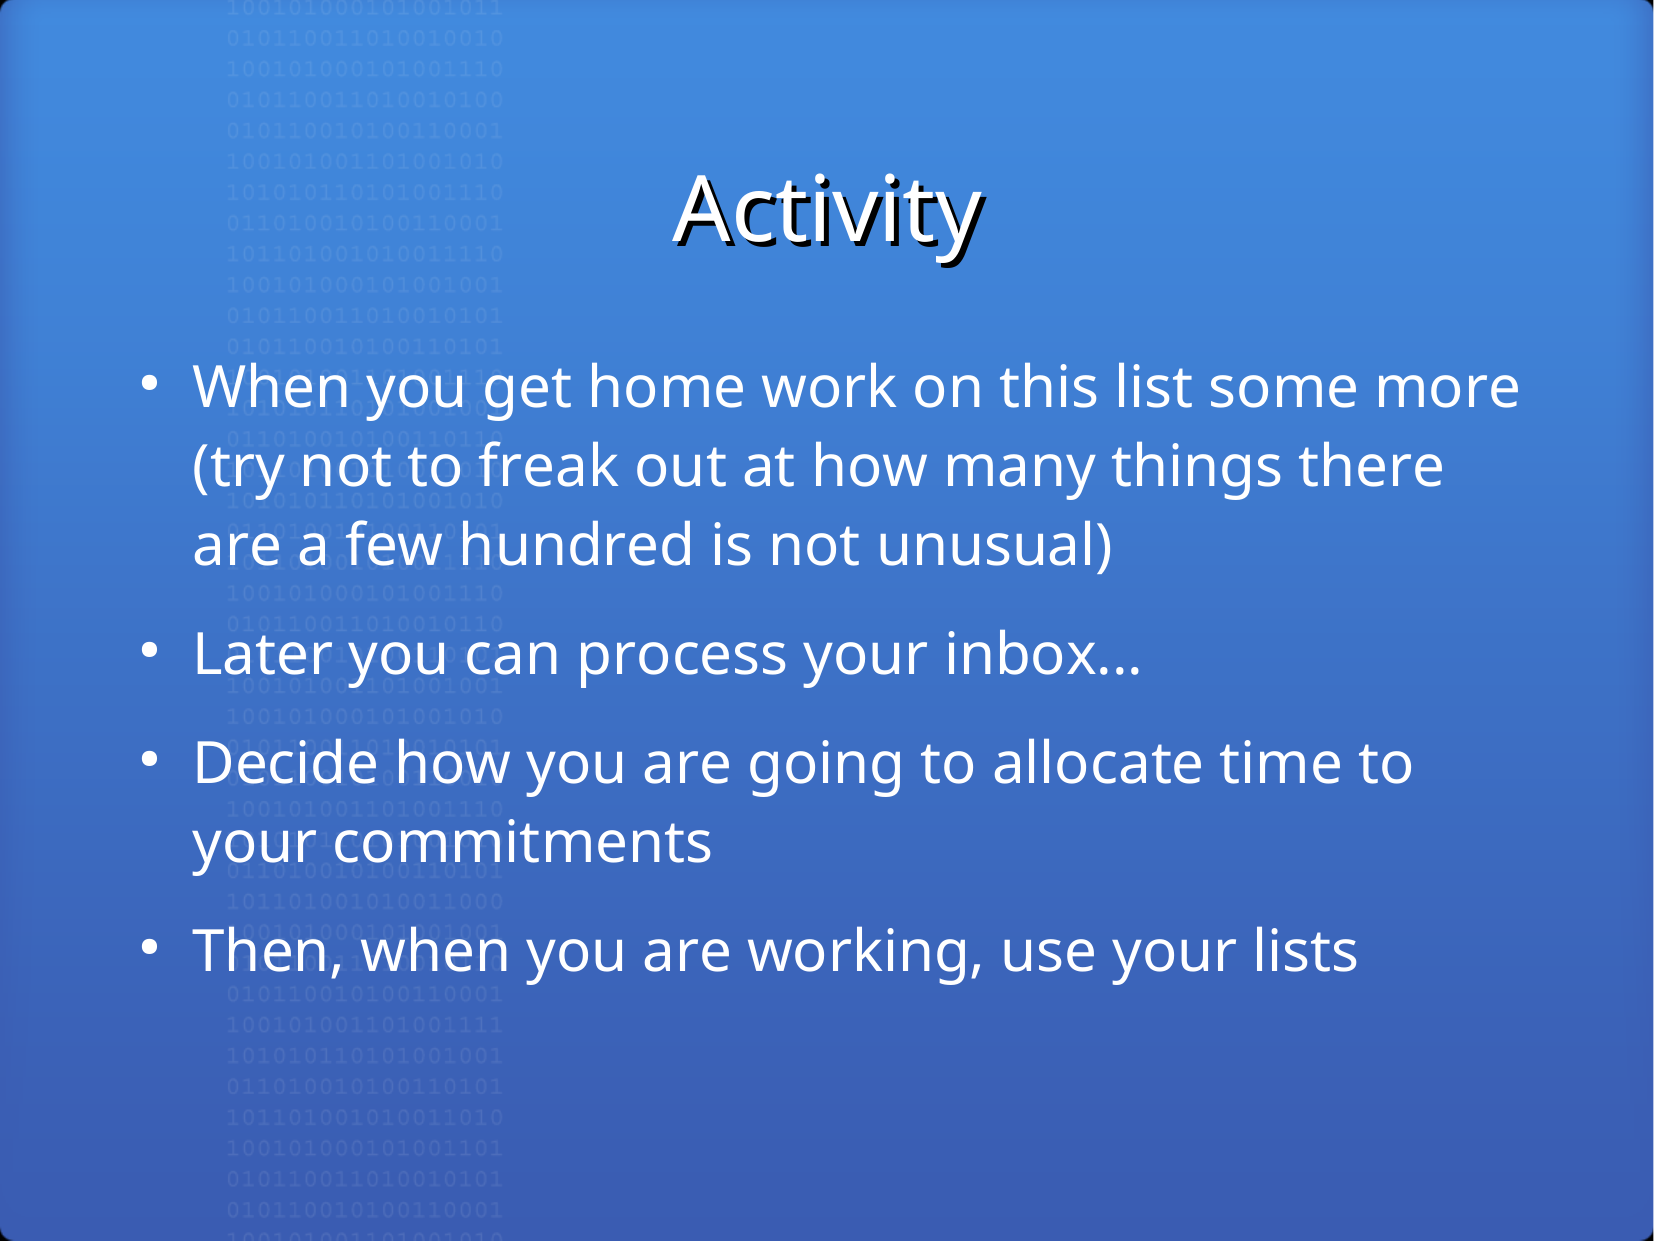

# Activity
When you get home work on this list some more (try not to freak out at how many things there are a few hundred is not unusual)
Later you can process your inbox...
Decide how you are going to allocate time to your commitments
Then, when you are working, use your lists